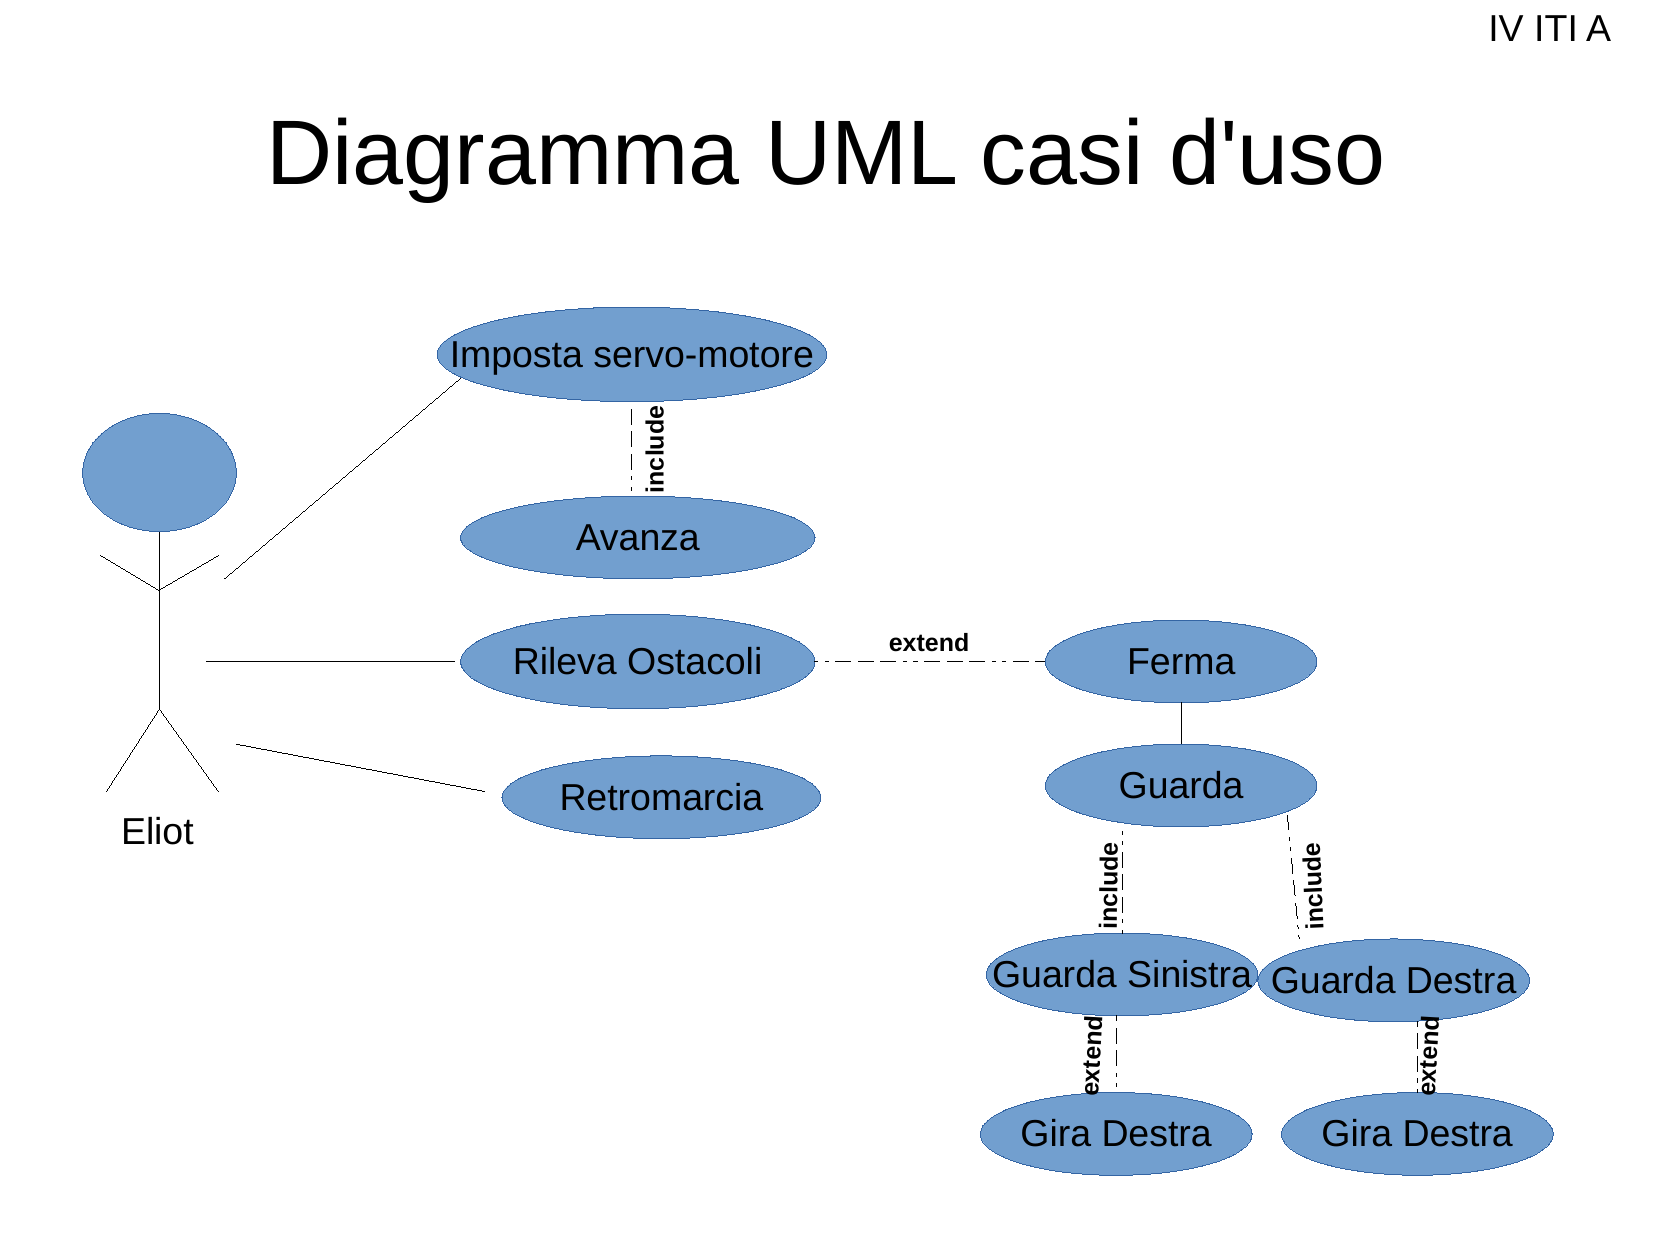

IV ITI A
# Diagramma UML casi d'uso
Imposta servo-motore
include
Avanza
Rileva Ostacoli
Ferma
extend
Guarda
Retromarcia
Eliot
include
include
Guarda Sinistra
Guarda Destra
extend
extend
Gira Destra
Gira Destra